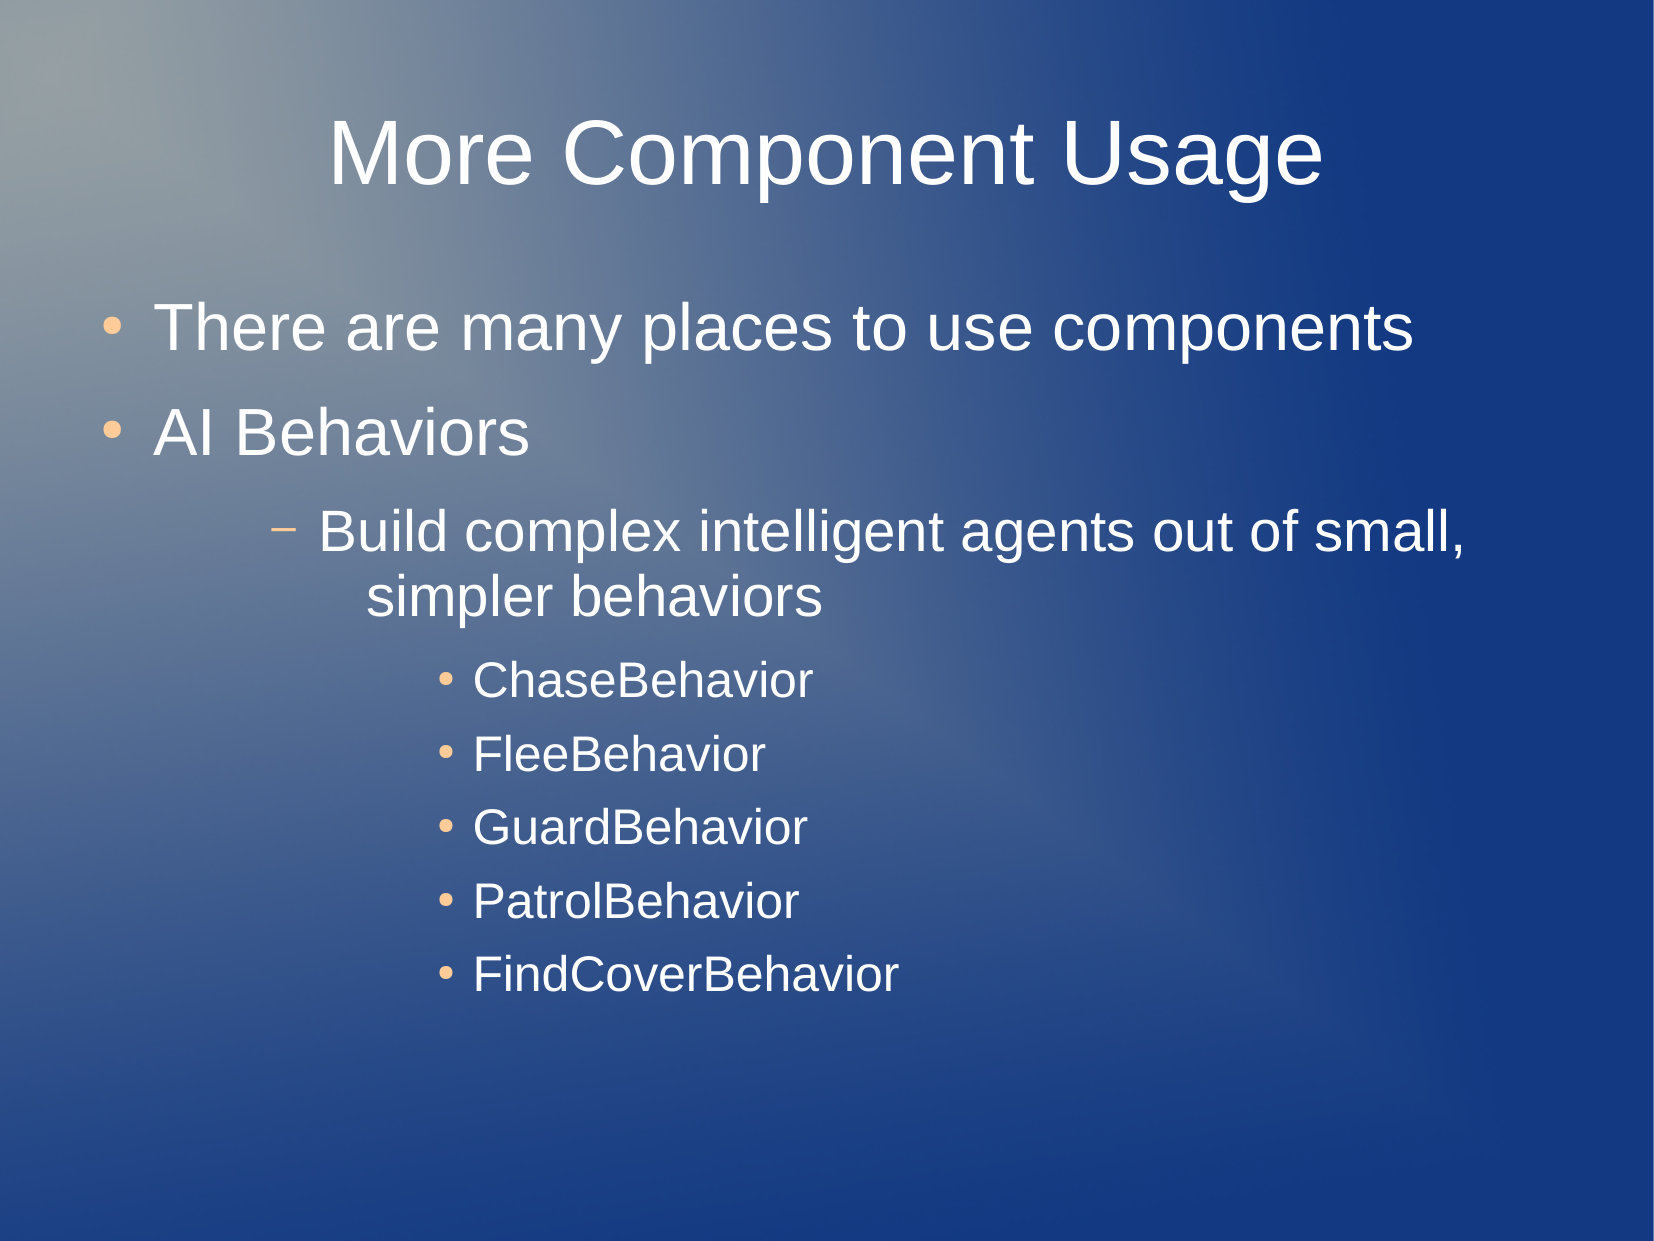

# More Component Usage
There are many places to use components
AI Behaviors
Build complex intelligent agents out of small, simpler behaviors
ChaseBehavior
FleeBehavior
GuardBehavior
PatrolBehavior
FindCoverBehavior